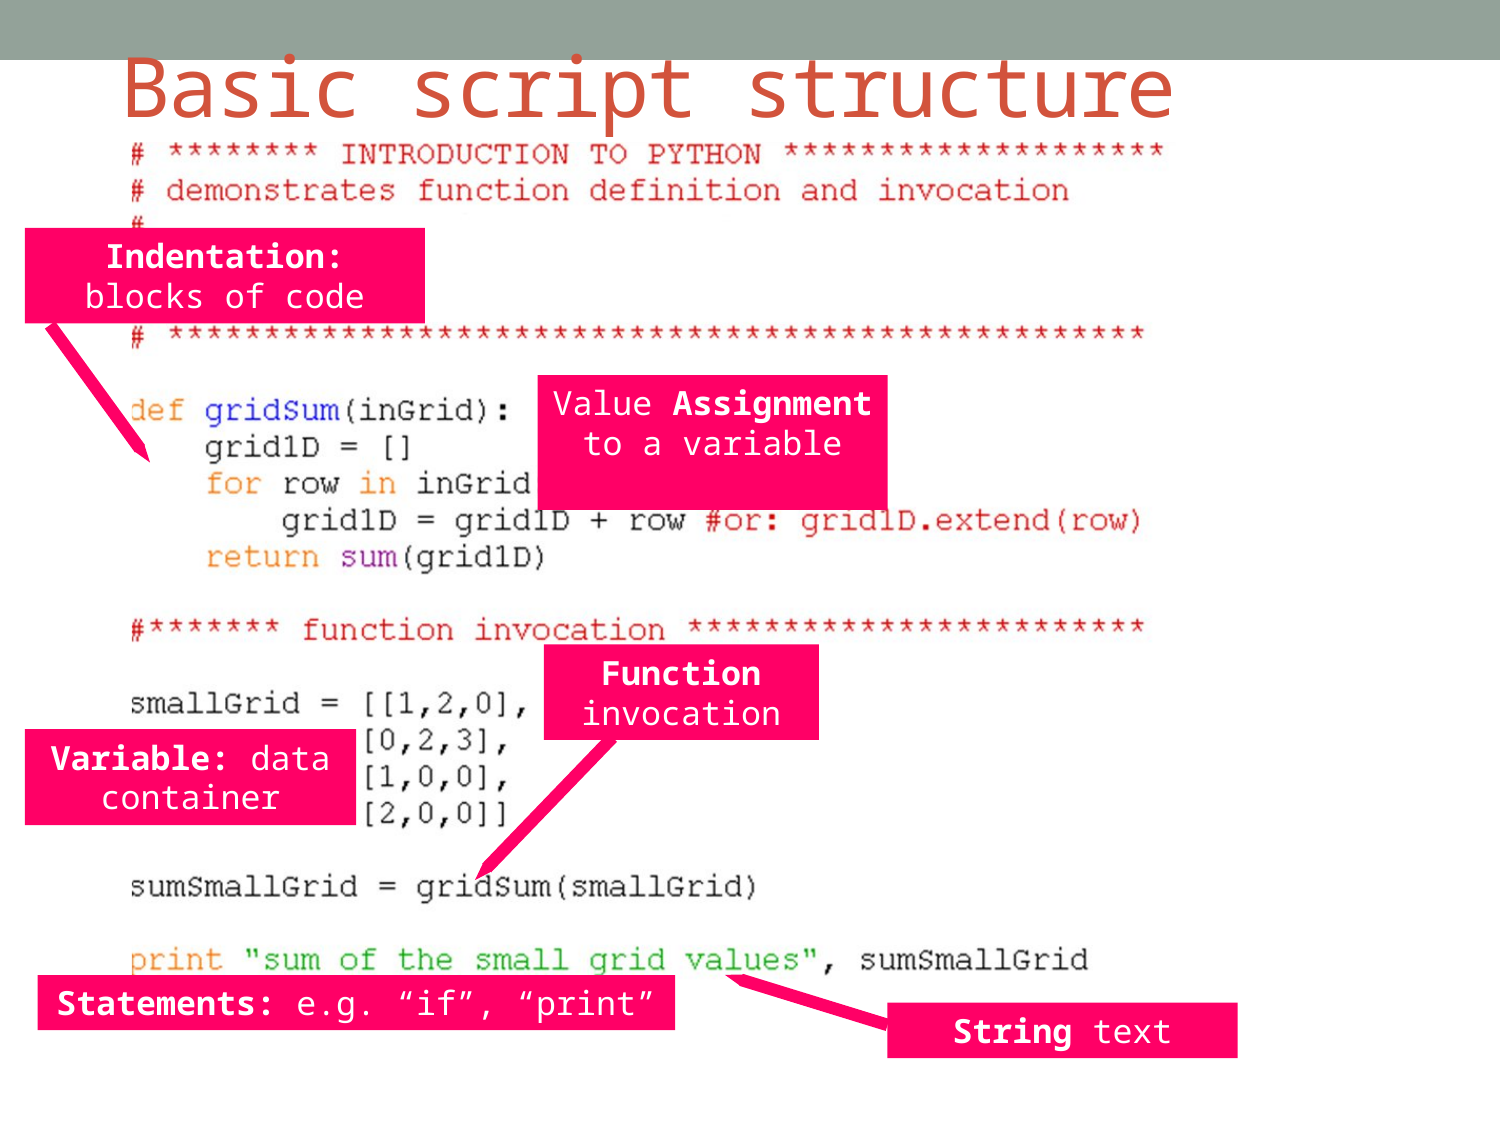

# Basic script structure
Indentation: blocks of code
Value Assignment to a variable
Function invocation
Variable: data container
Statements: e.g. “if”, “print”
String text